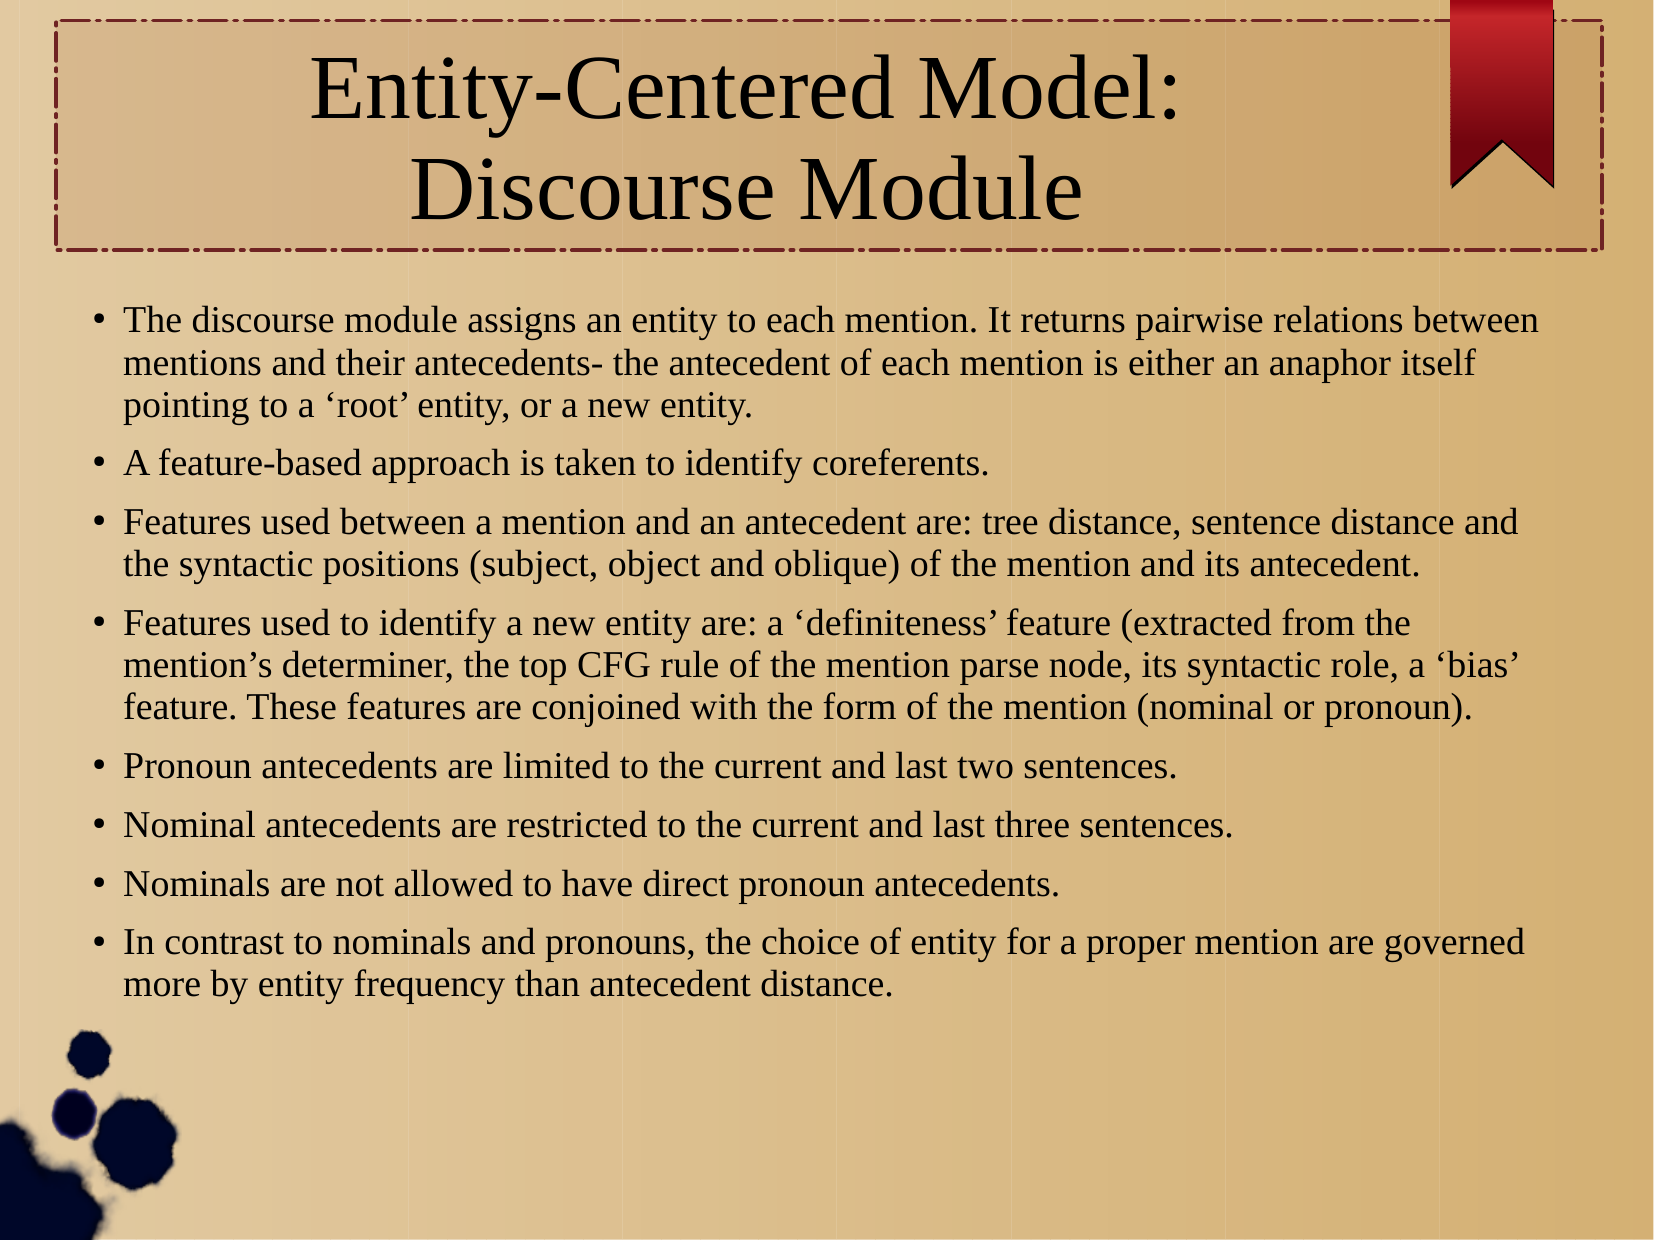

# Entity-Centered Model: Discourse Module
The discourse module assigns an entity to each mention. It returns pairwise relations between mentions and their antecedents- the antecedent of each mention is either an anaphor itself pointing to a ‘root’ entity, or a new entity.
A feature-based approach is taken to identify coreferents.
Features used between a mention and an antecedent are: tree distance, sentence distance and the syntactic positions (subject, object and oblique) of the mention and its antecedent.
Features used to identify a new entity are: a ‘definiteness’ feature (extracted from the mention’s determiner, the top CFG rule of the mention parse node, its syntactic role, a ‘bias’ feature. These features are conjoined with the form of the mention (nominal or pronoun).
Pronoun antecedents are limited to the current and last two sentences.
Nominal antecedents are restricted to the current and last three sentences.
Nominals are not allowed to have direct pronoun antecedents.
In contrast to nominals and pronouns, the choice of entity for a proper mention are governed more by entity frequency than antecedent distance.